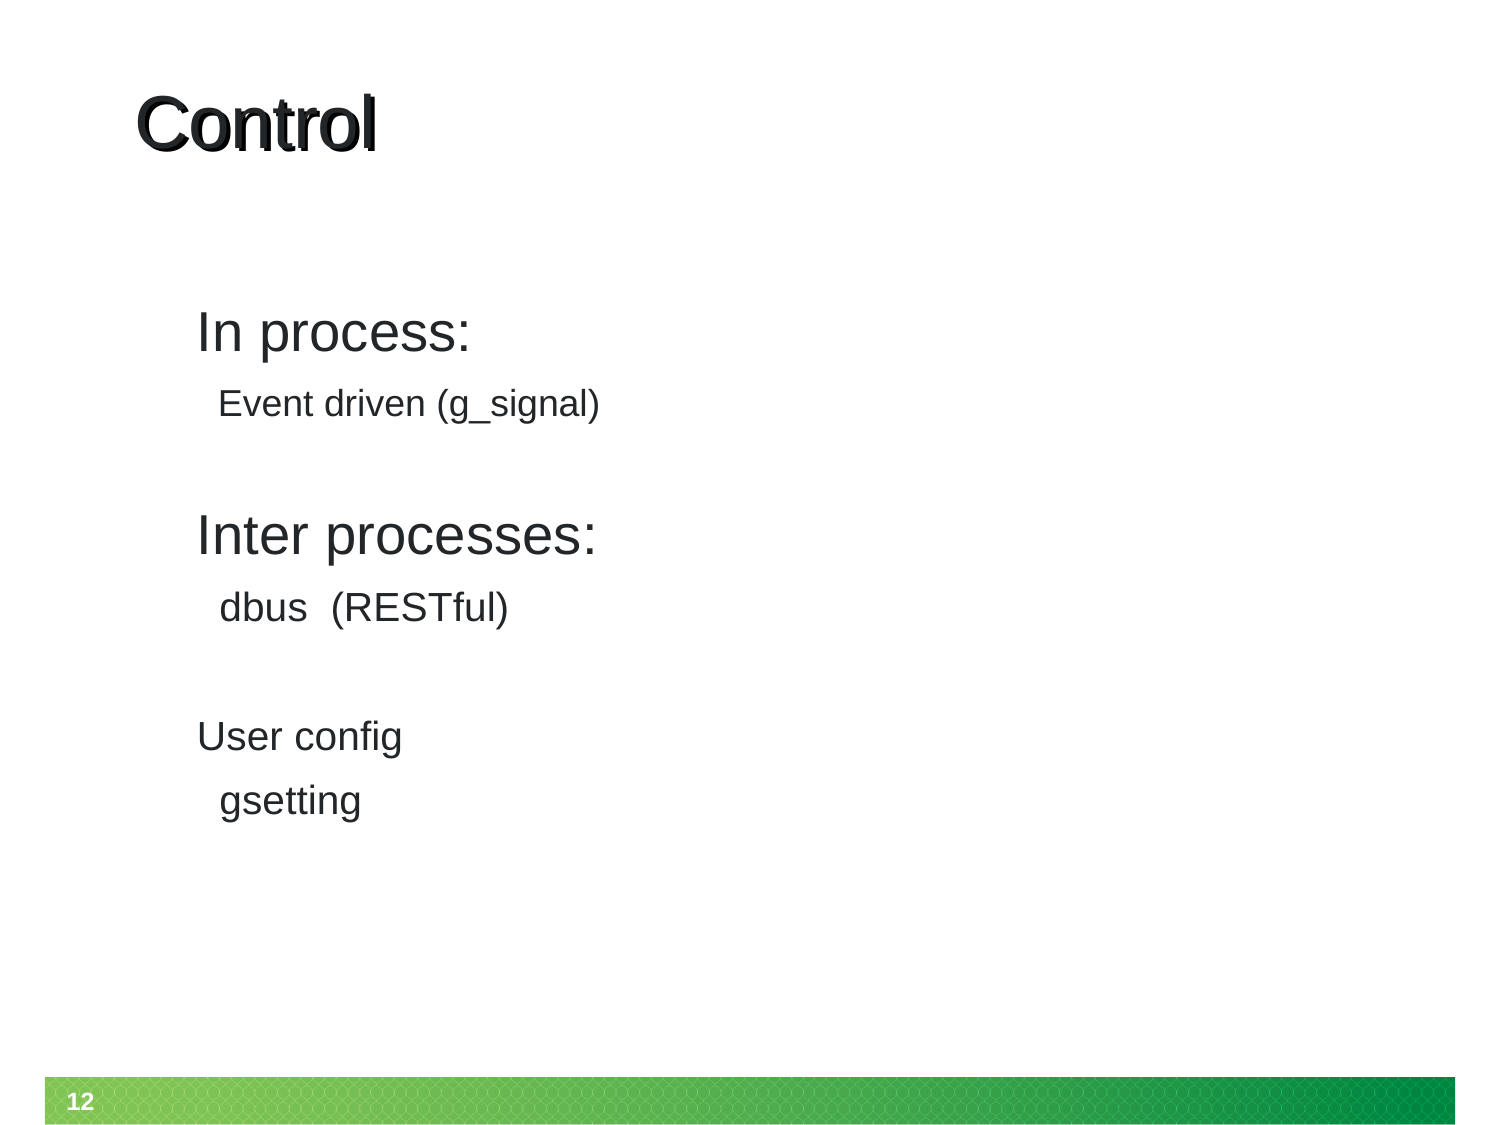

# Control
In process:
 Event driven (g_signal)
Inter processes:
 dbus (RESTful)
User config
 gsetting